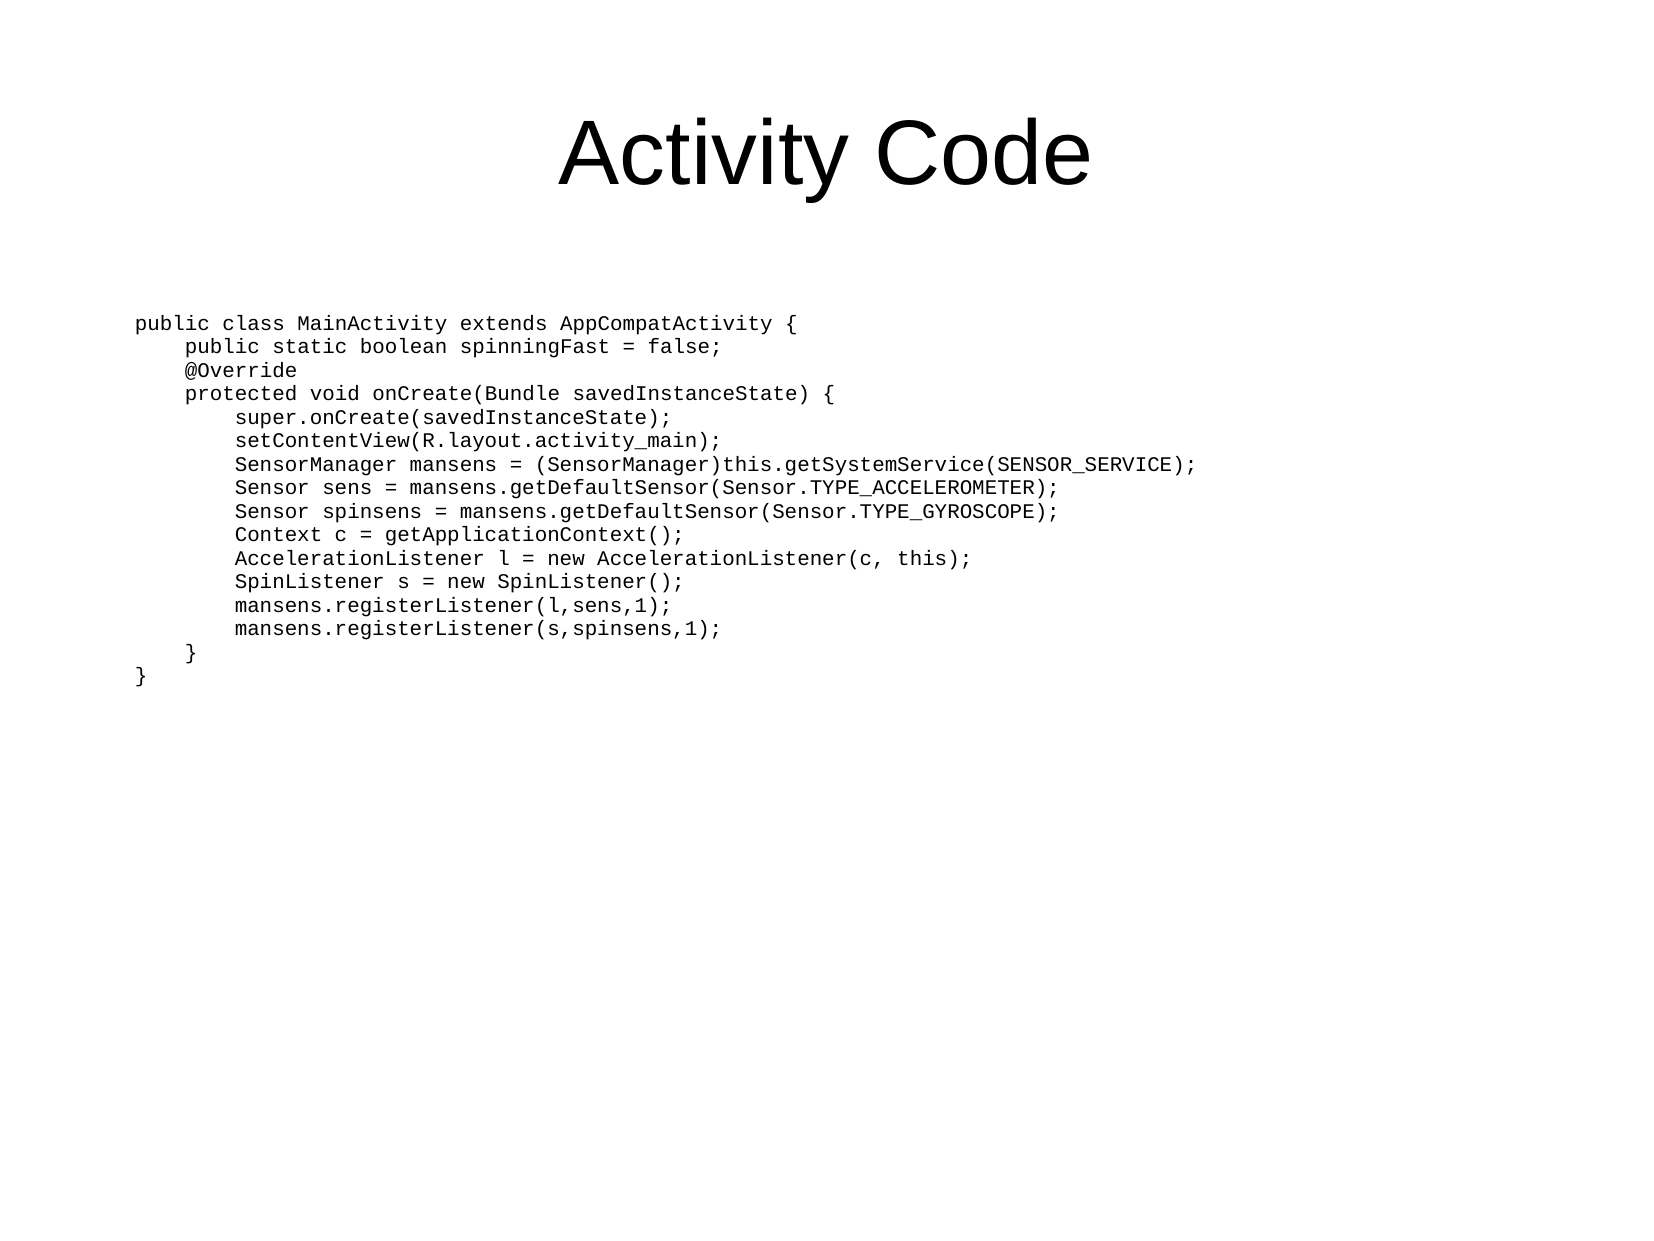

# Activity Code
public class MainActivity extends AppCompatActivity {
 public static boolean spinningFast = false;
 @Override
 protected void onCreate(Bundle savedInstanceState) {
 super.onCreate(savedInstanceState);
 setContentView(R.layout.activity_main);
 SensorManager mansens = (SensorManager)this.getSystemService(SENSOR_SERVICE);
 Sensor sens = mansens.getDefaultSensor(Sensor.TYPE_ACCELEROMETER);
 Sensor spinsens = mansens.getDefaultSensor(Sensor.TYPE_GYROSCOPE);
 Context c = getApplicationContext();
 AccelerationListener l = new AccelerationListener(c, this);
 SpinListener s = new SpinListener();
 mansens.registerListener(l,sens,1);
 mansens.registerListener(s,spinsens,1);
 }
}